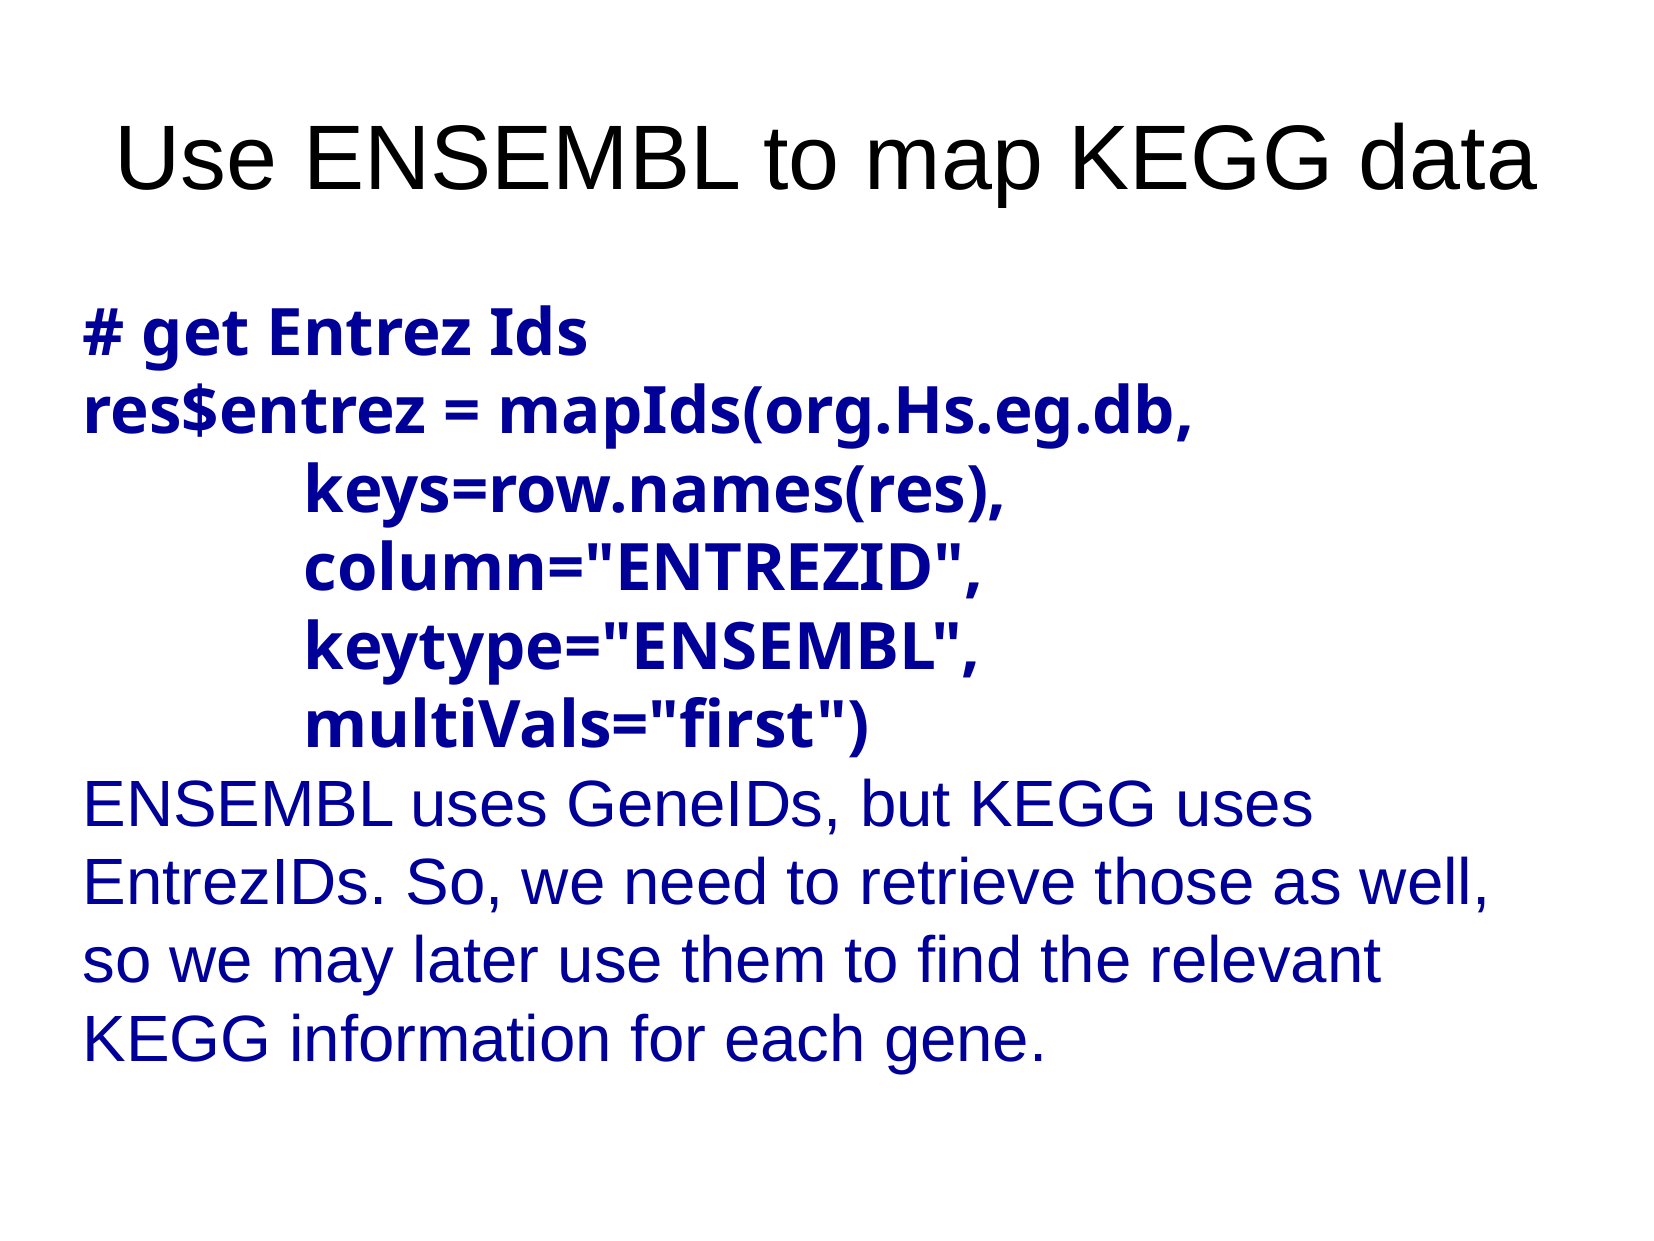

Use ENSEMBL to map KEGG data
# get Entrez Ids
res$entrez = mapIds(org.Hs.eg.db,
 keys=row.names(res),
 column="ENTREZID",
 keytype="ENSEMBL",
 multiVals="first")
ENSEMBL uses GeneIDs, but KEGG uses EntrezIDs. So, we need to retrieve those as well, so we may later use them to find the relevant KEGG information for each gene.